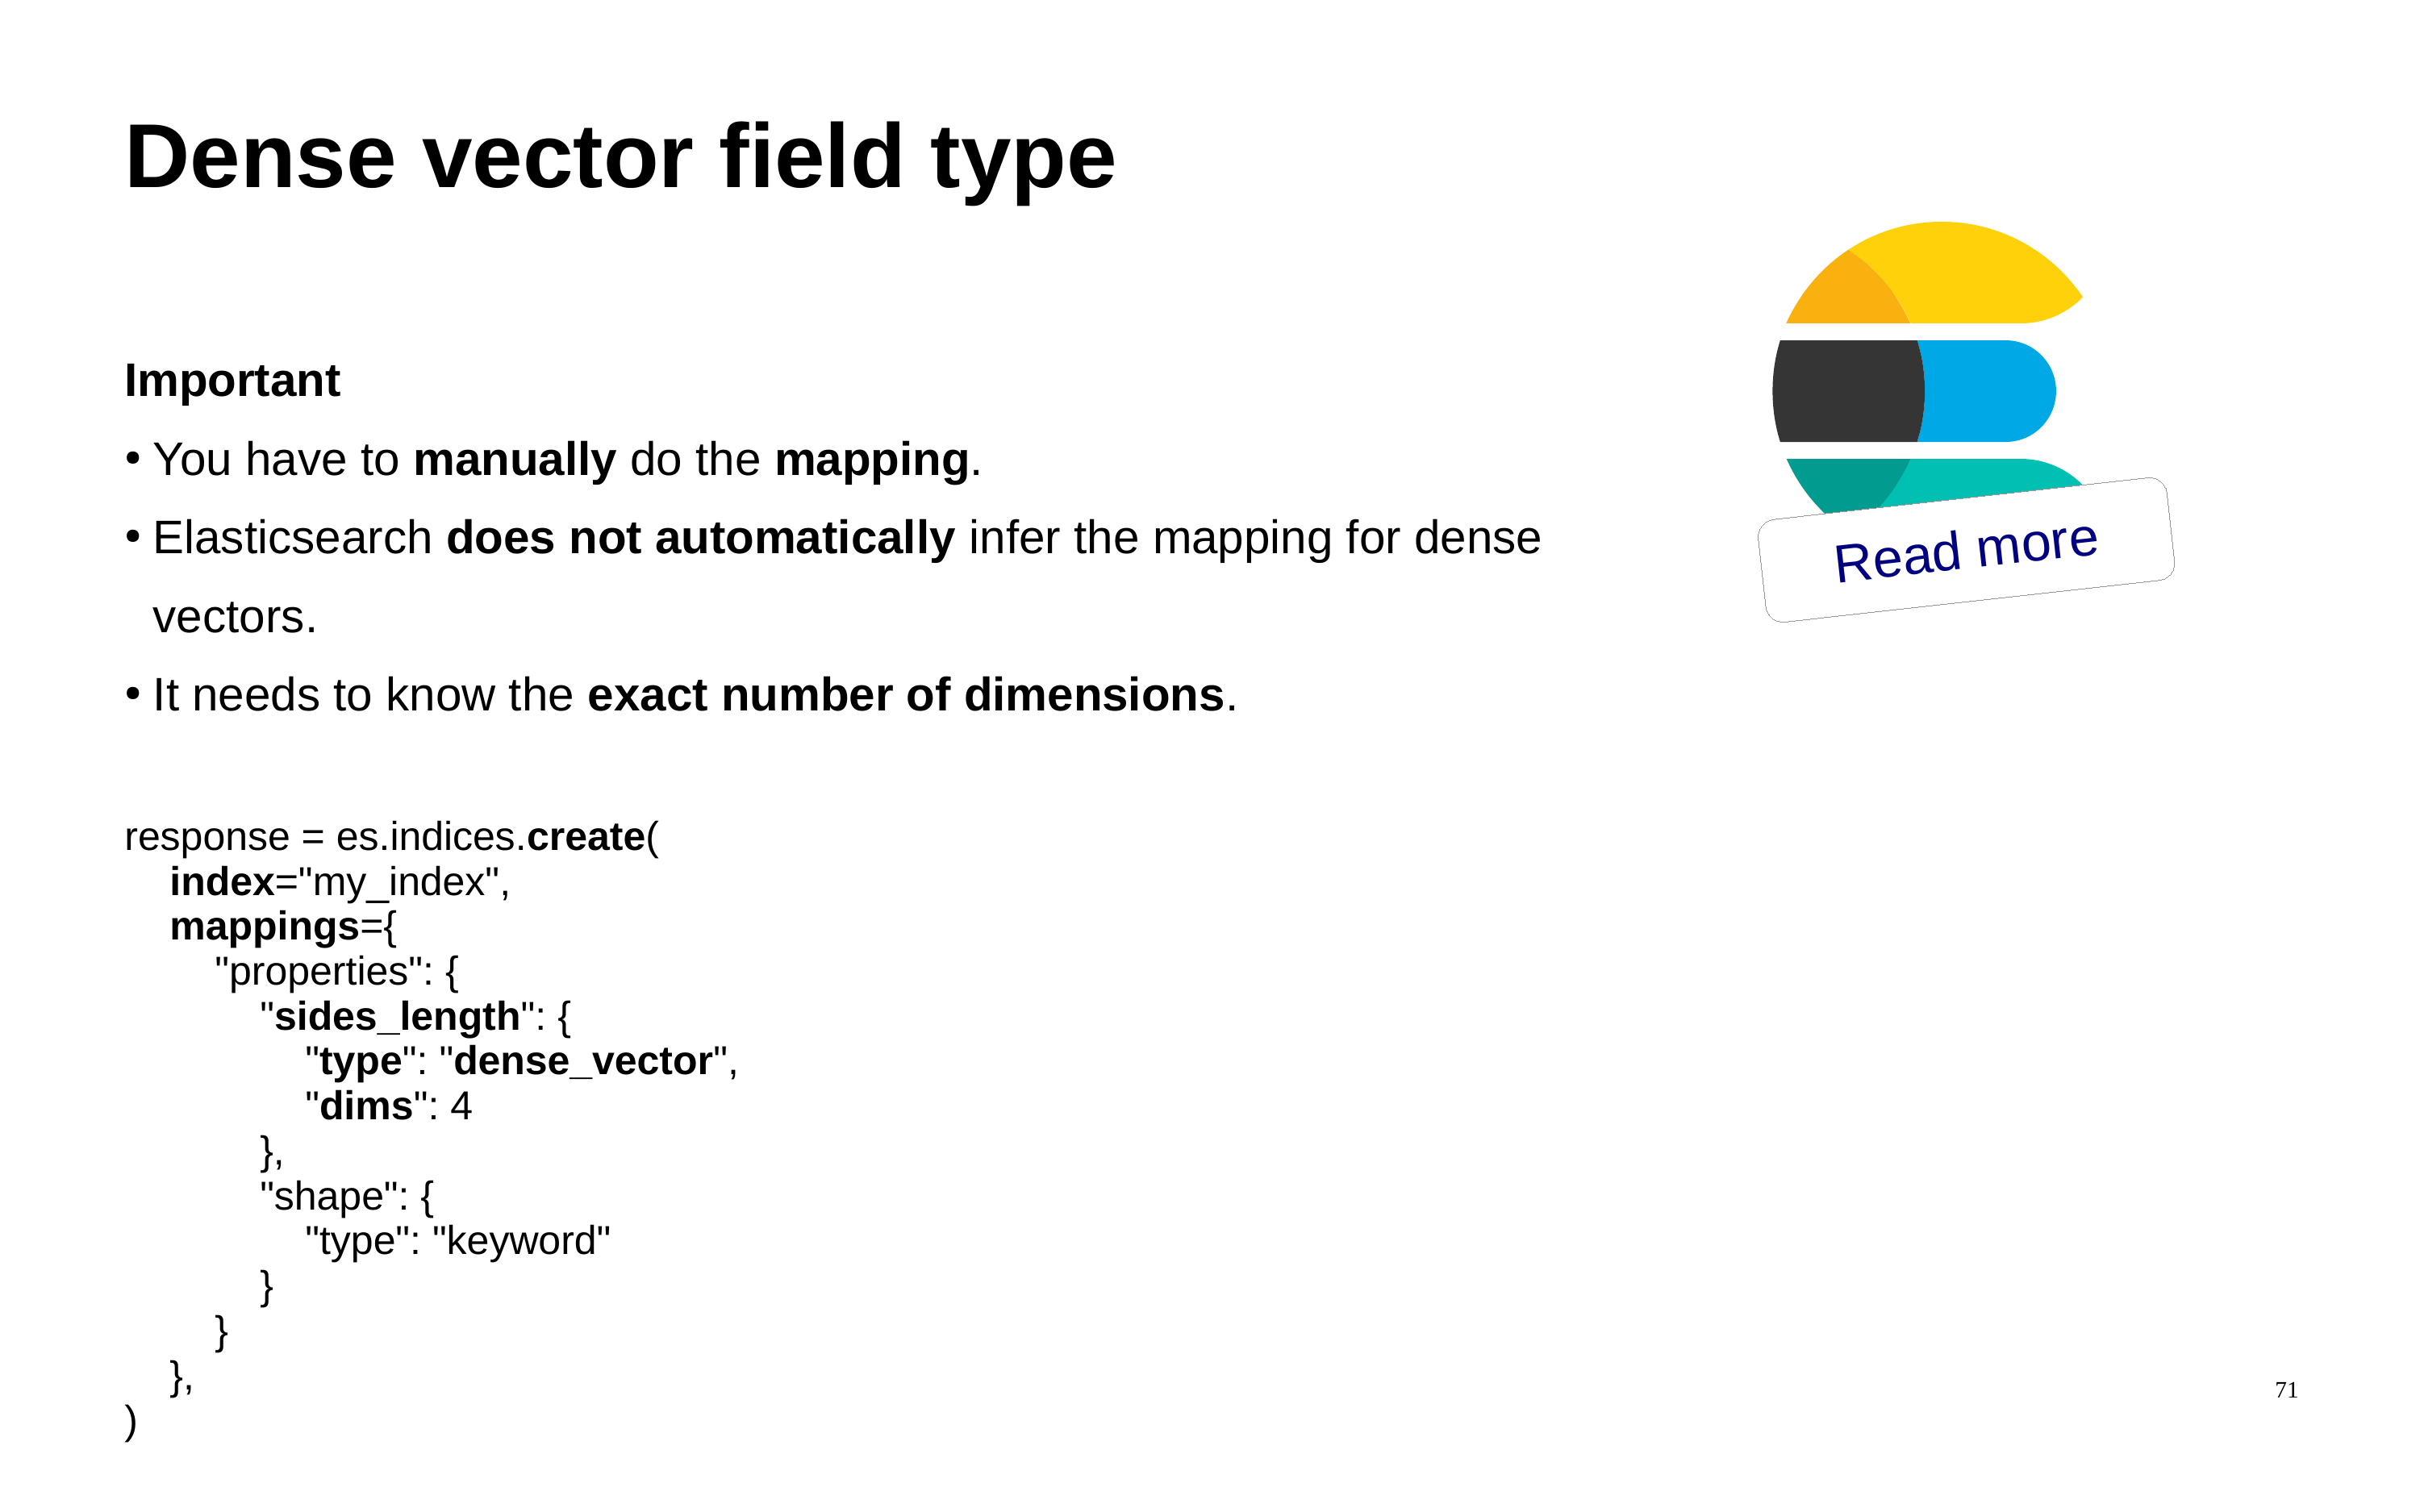

Dense vector field type
Important
You have to manually do the mapping.
Elasticsearch does not automatically infer the mapping for dense vectors.
It needs to know the exact number of dimensions.
Read more
response = es.indices.create(
 index="my_index",
 mappings={
 "properties": {
 "sides_length": {
 "type": "dense_vector",
 "dims": 4
 },
 "shape": {
 "type": "keyword"
 }
 }
 },
)
71